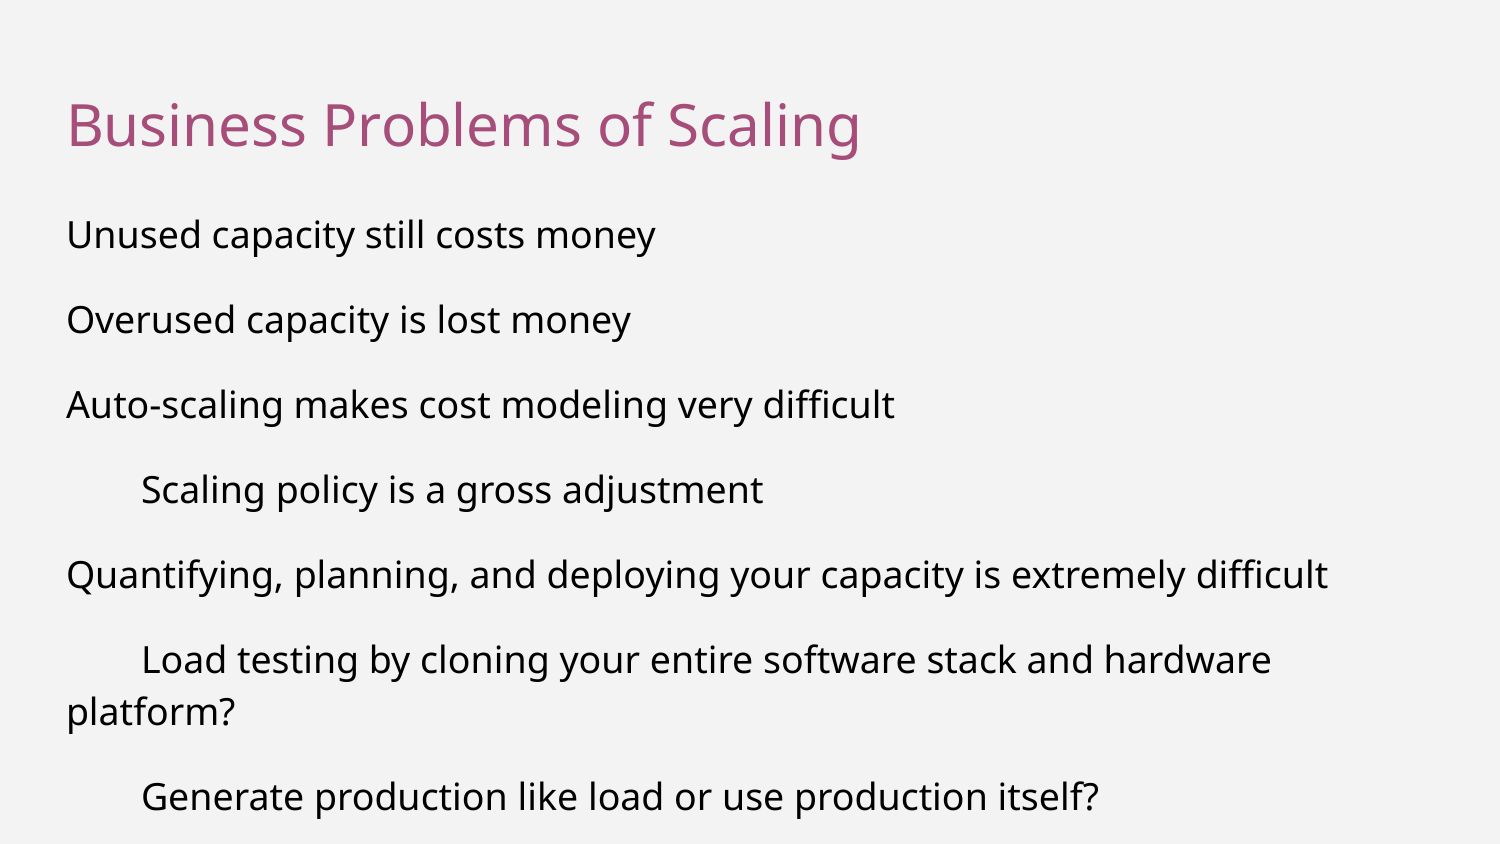

# Business Problems of Scaling
Unused capacity still costs money
Overused capacity is lost money
Auto-scaling makes cost modeling very difficult
	Scaling policy is a gross adjustment
Quantifying, planning, and deploying your capacity is extremely difficult
	Load testing by cloning your entire software stack and hardware platform?
	Generate production like load or use production itself?